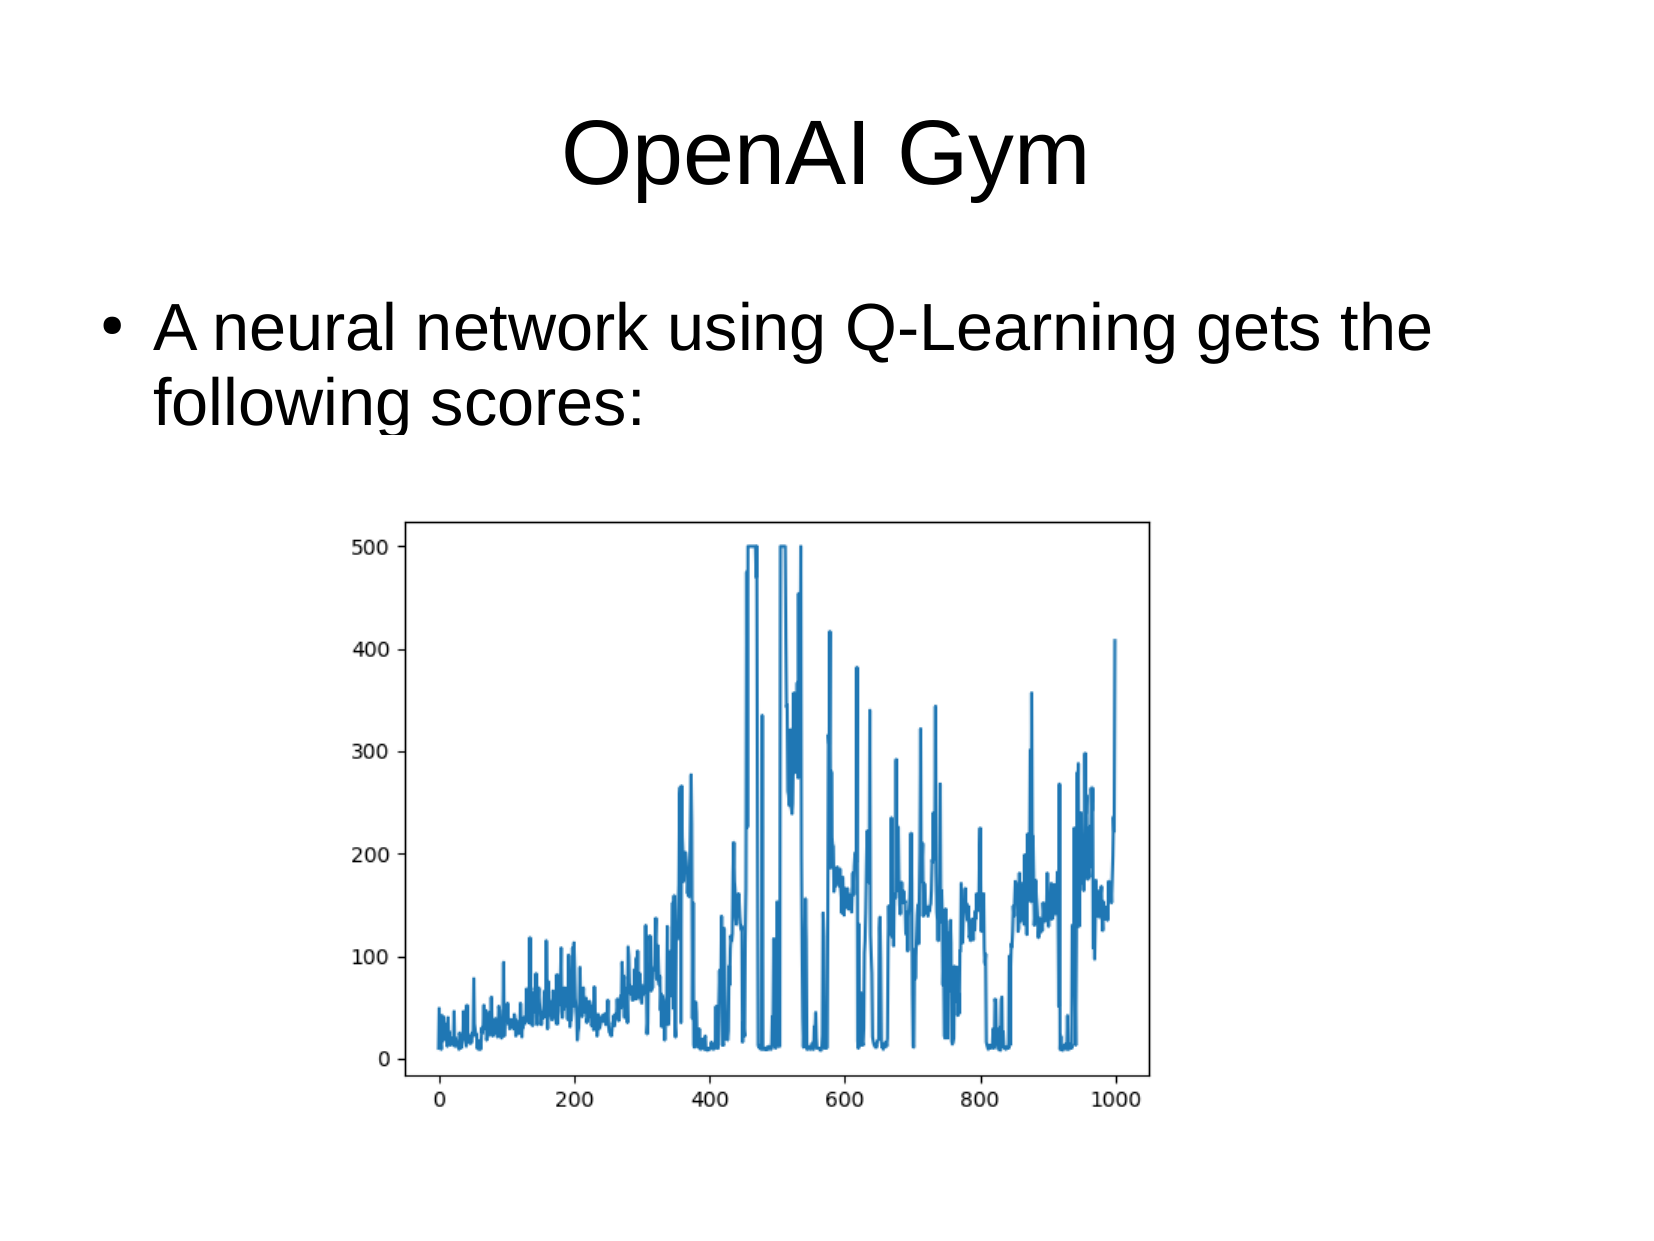

# OpenAI Gym
A neural network using Q-Learning gets the following scores: